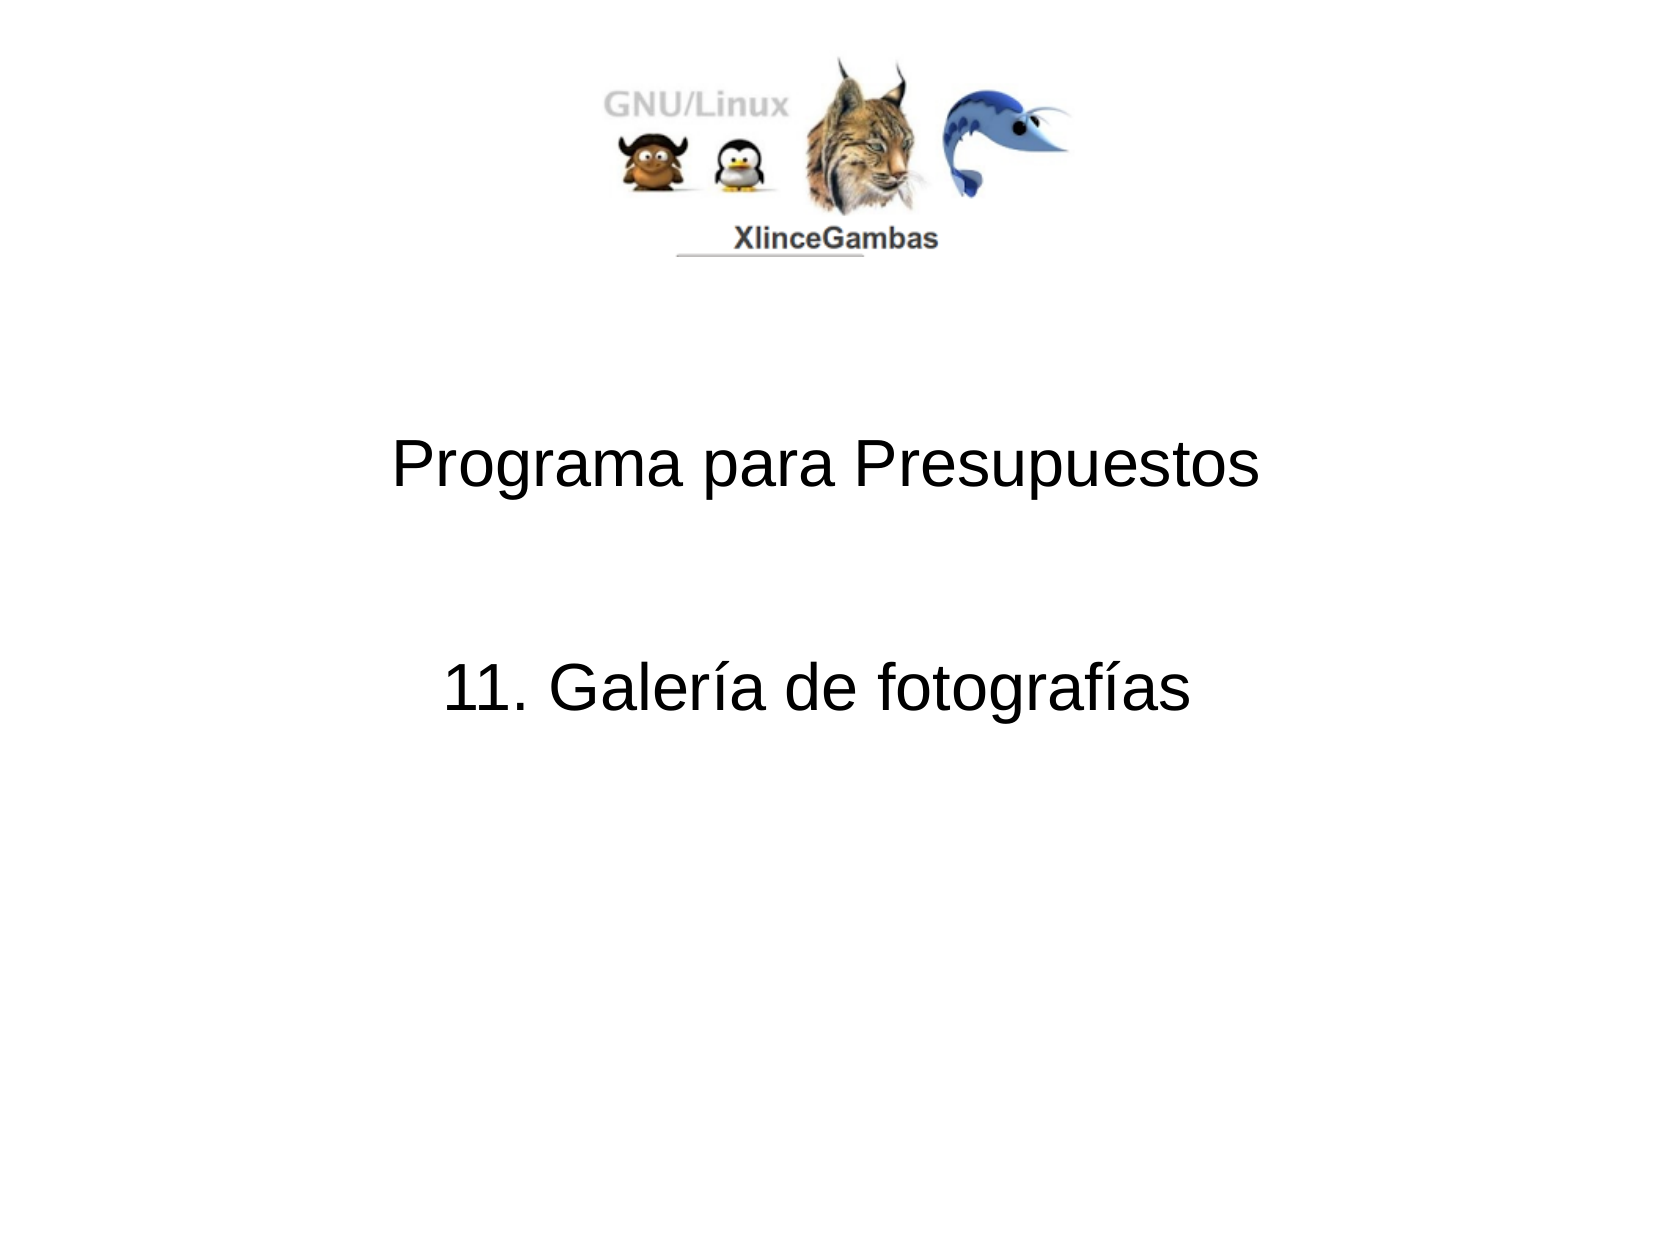

# Programa para Presupuestos
11. Galería de fotografías